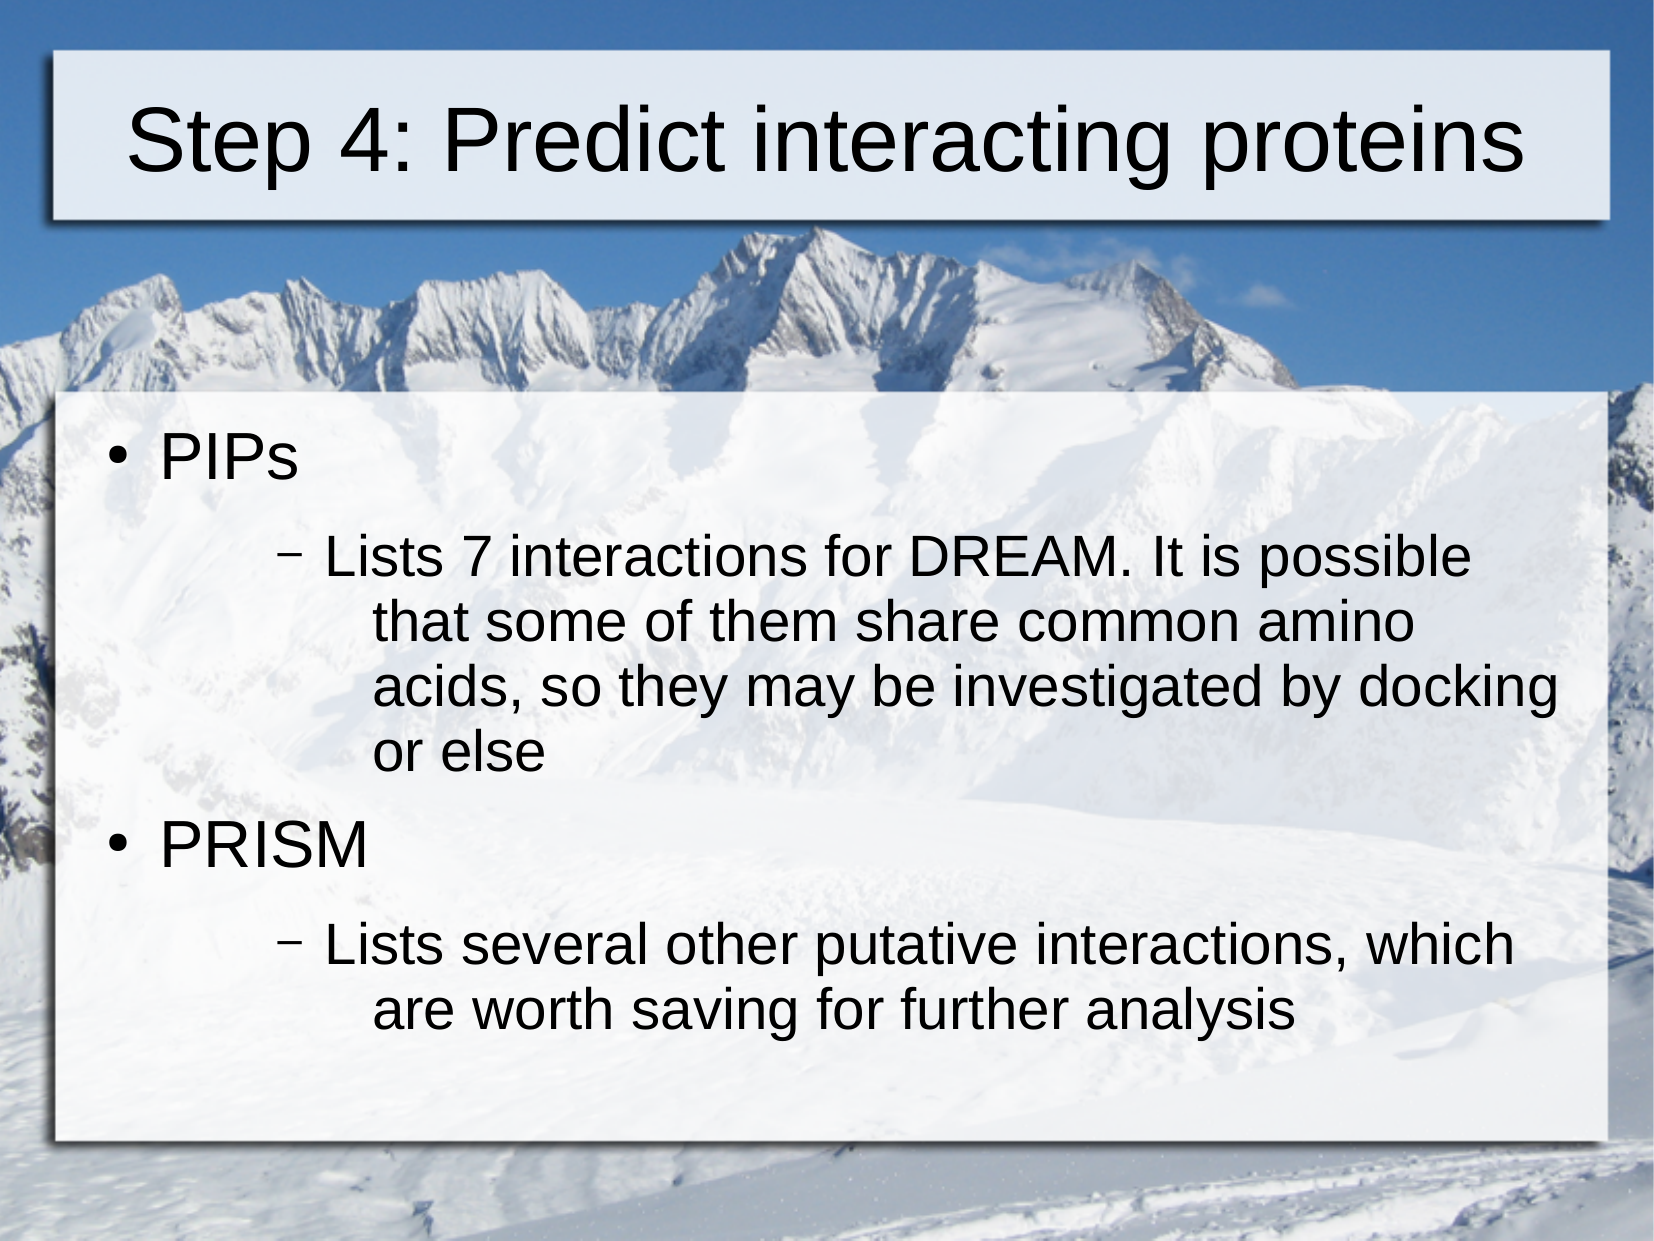

# Step 4: Predict interacting proteins
PIPs
Lists 7 interactions for DREAM. It is possible that some of them share common amino acids, so they may be investigated by docking or else
PRISM
Lists several other putative interactions, which are worth saving for further analysis